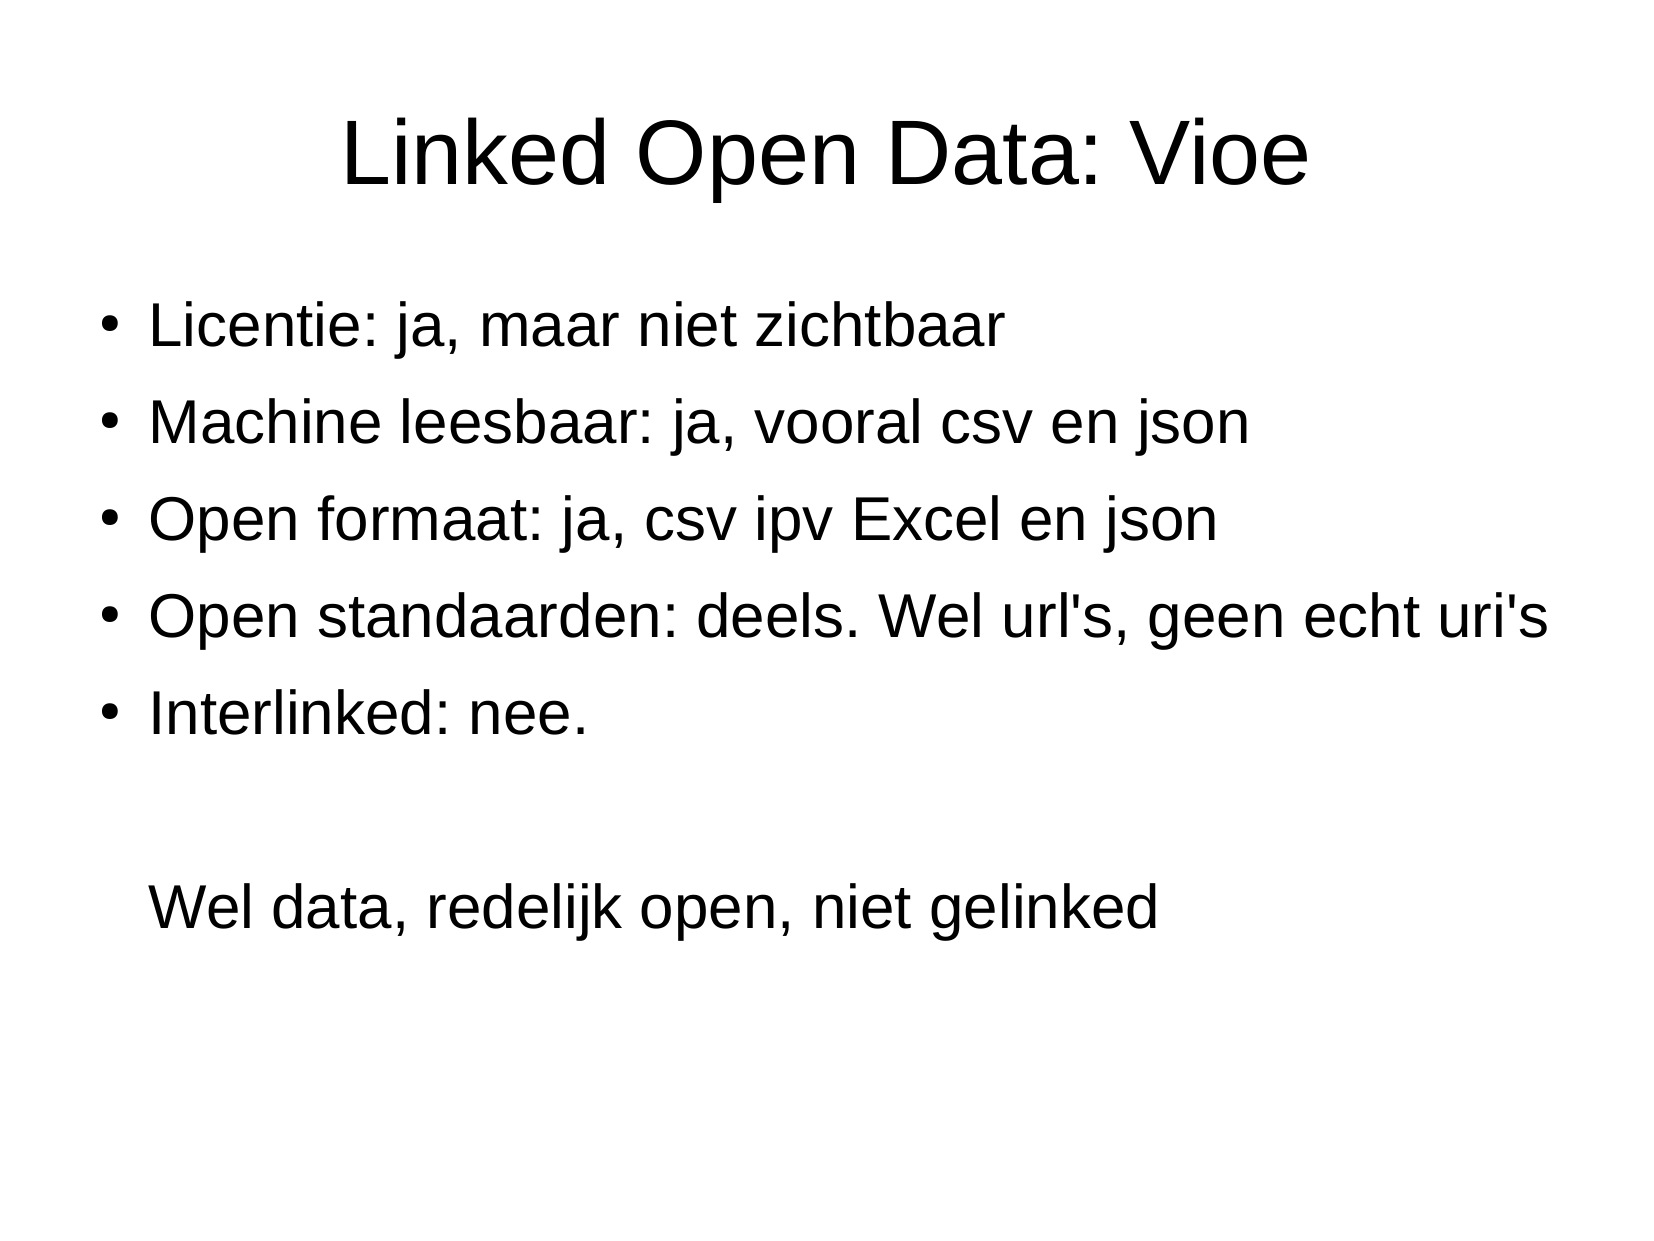

# Linked Open Data: Vioe
Licentie: ja, maar niet zichtbaar
Machine leesbaar: ja, vooral csv en json
Open formaat: ja, csv ipv Excel en json
Open standaarden: deels. Wel url's, geen echt uri's
Interlinked: nee.
Wel data, redelijk open, niet gelinked